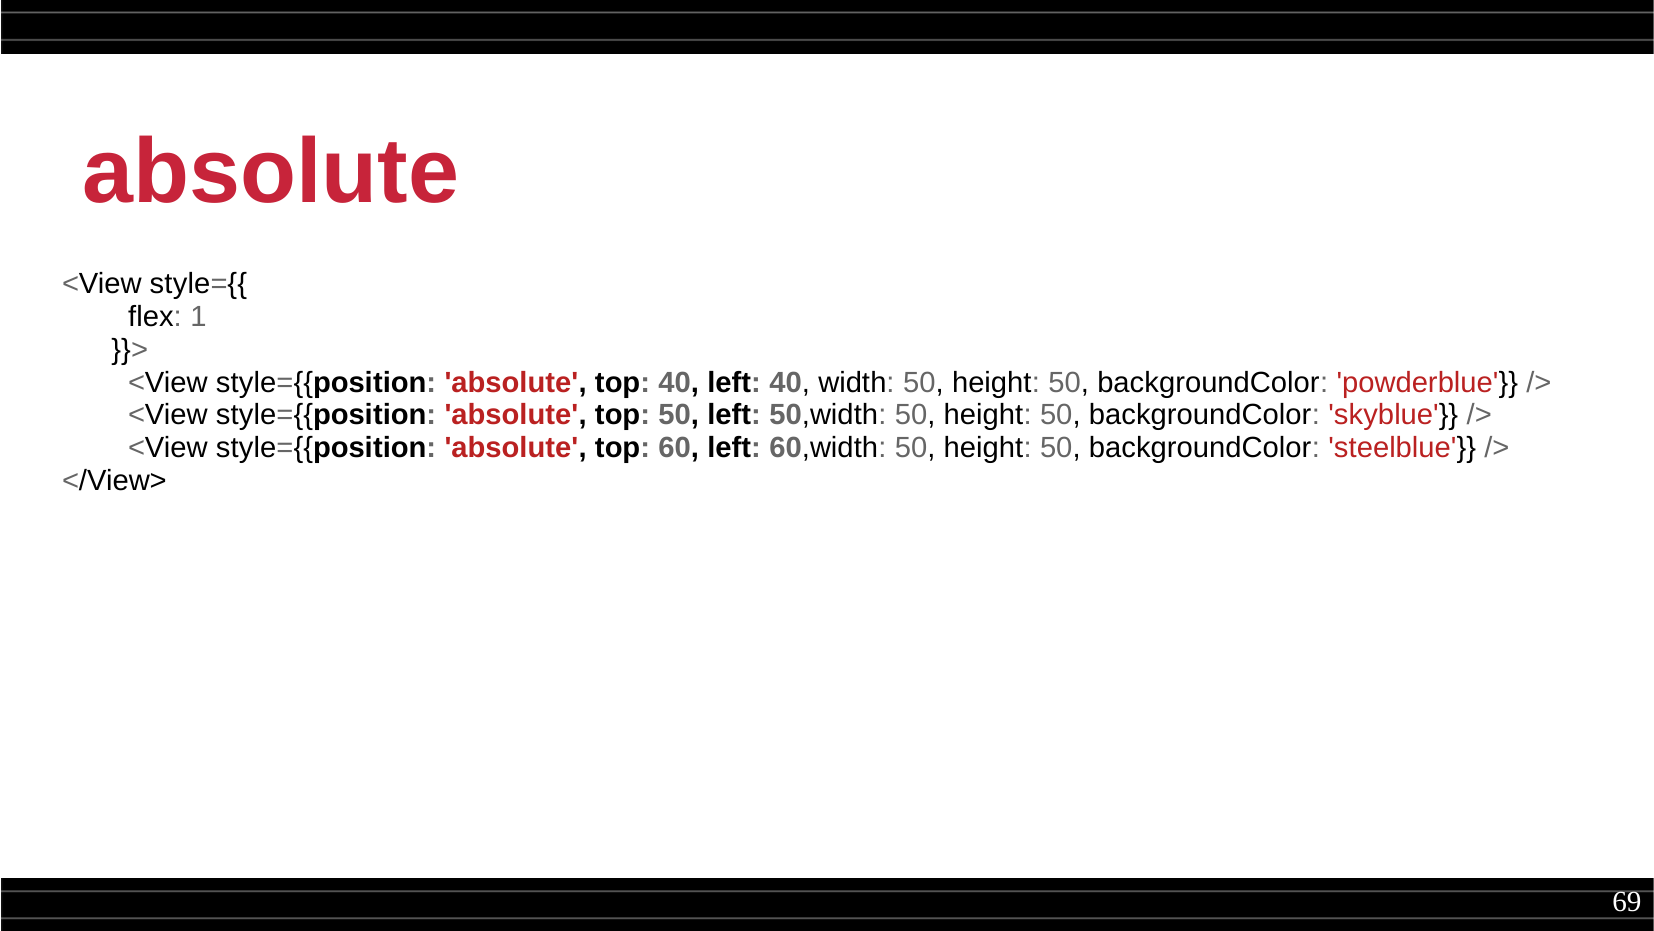

# absolute
<View style={{
 flex: 1
 }}>
 <View style={{position: 'absolute', top: 40, left: 40, width: 50, height: 50, backgroundColor: 'powderblue'}} />
 <View style={{position: 'absolute', top: 50, left: 50,width: 50, height: 50, backgroundColor: 'skyblue'}} />
 <View style={{position: 'absolute', top: 60, left: 60,width: 50, height: 50, backgroundColor: 'steelblue'}} />
</View>